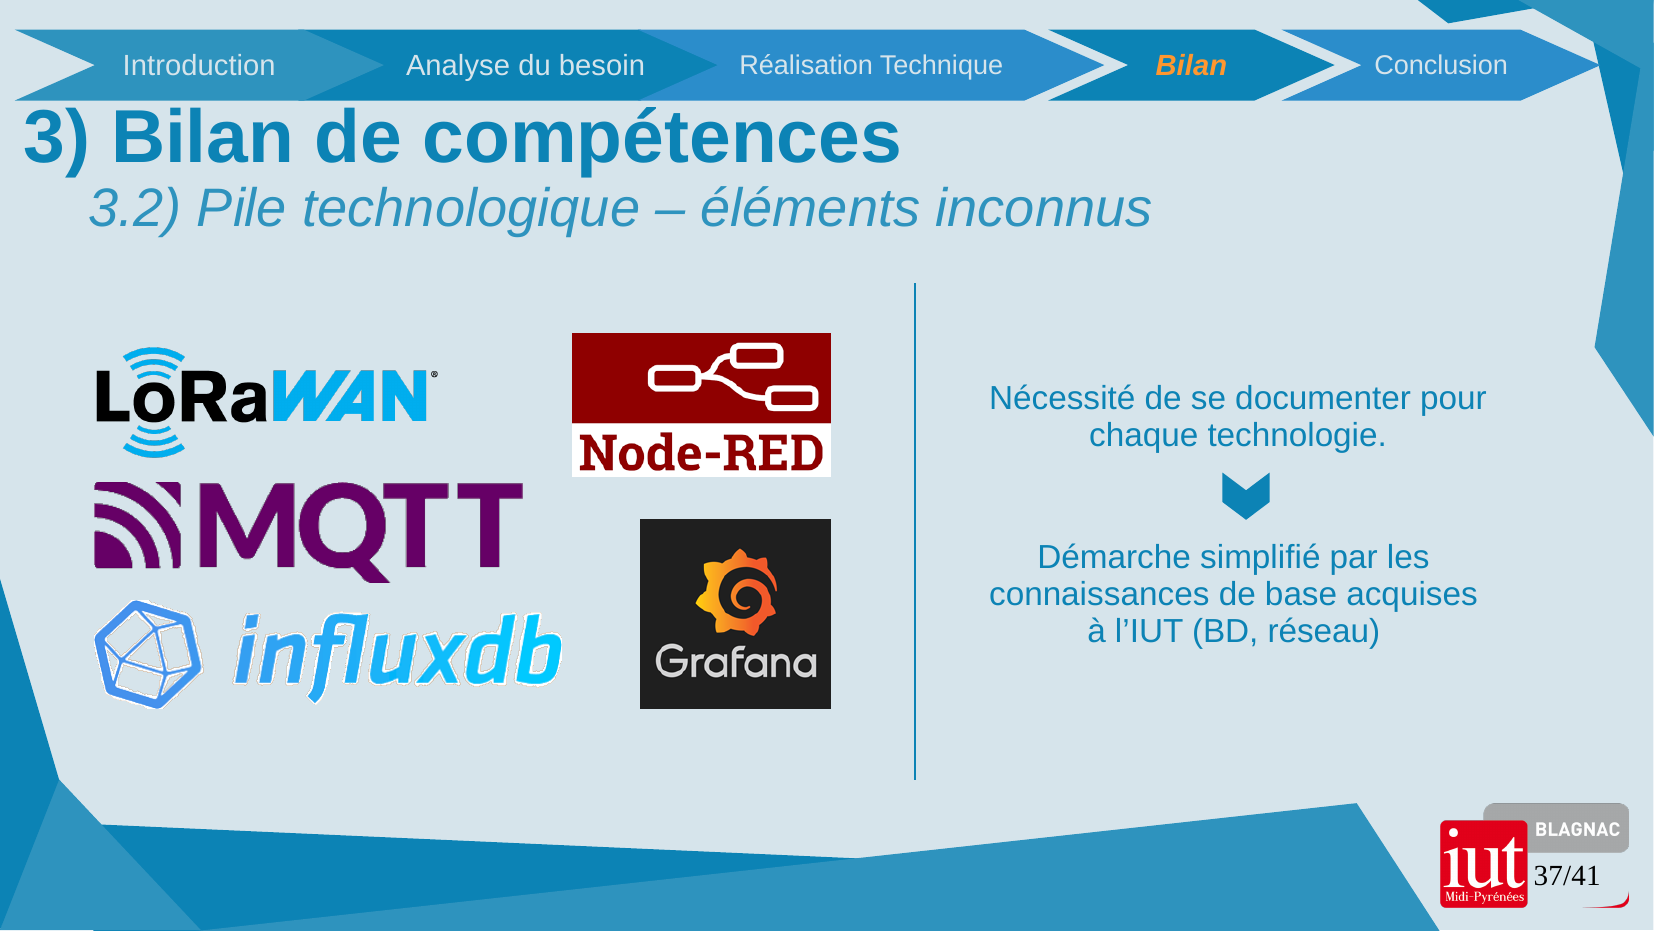

Bilan
Introduction
 Analyse du besoin
Réalisation Technique
Conclusion
# 3) Bilan de compétences
3.2) Pile technologique – éléments inconnus
Nécessité de se documenter pour chaque technologie.
Démarche simplifié par les connaissances de base acquises à l’IUT (BD, réseau)
37